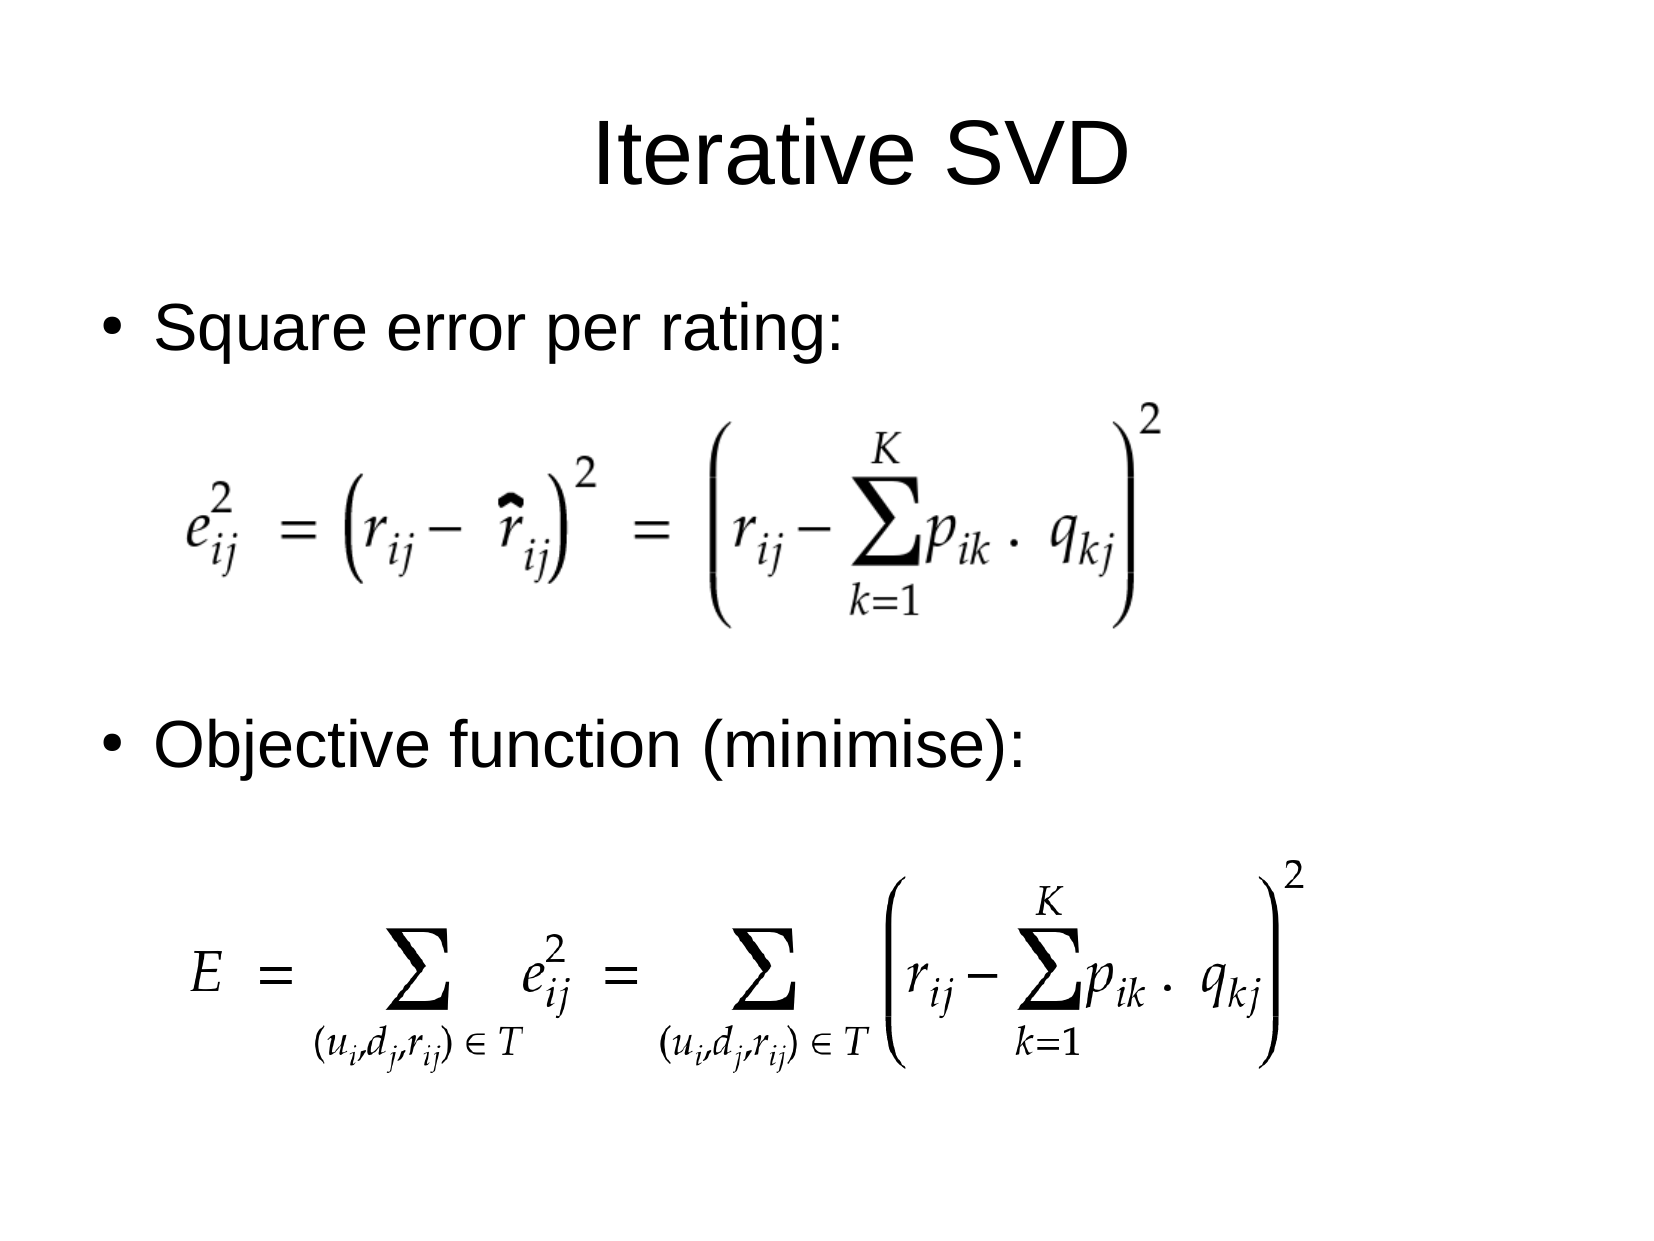

# Iterative SVD
Square error per rating:
Objective function (minimise):